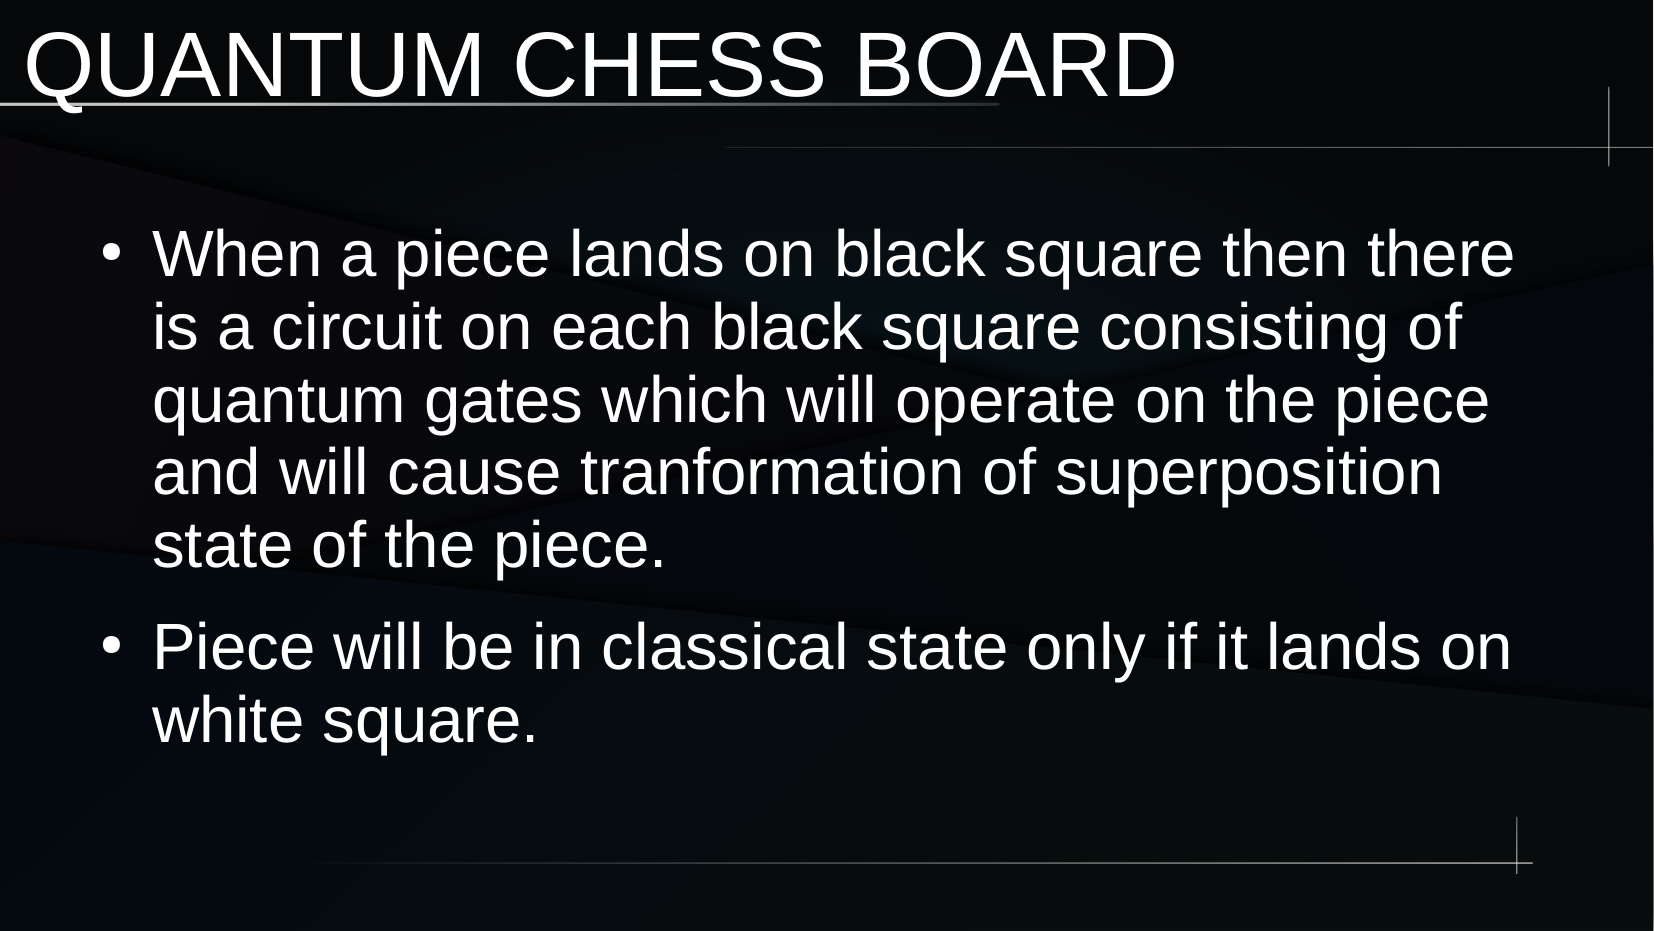

# QUANTUM CHESS BOARD
When a piece lands on black square then there is a circuit on each black square consisting of quantum gates which will operate on the piece and will cause tranformation of superposition state of the piece.
Piece will be in classical state only if it lands on white square.